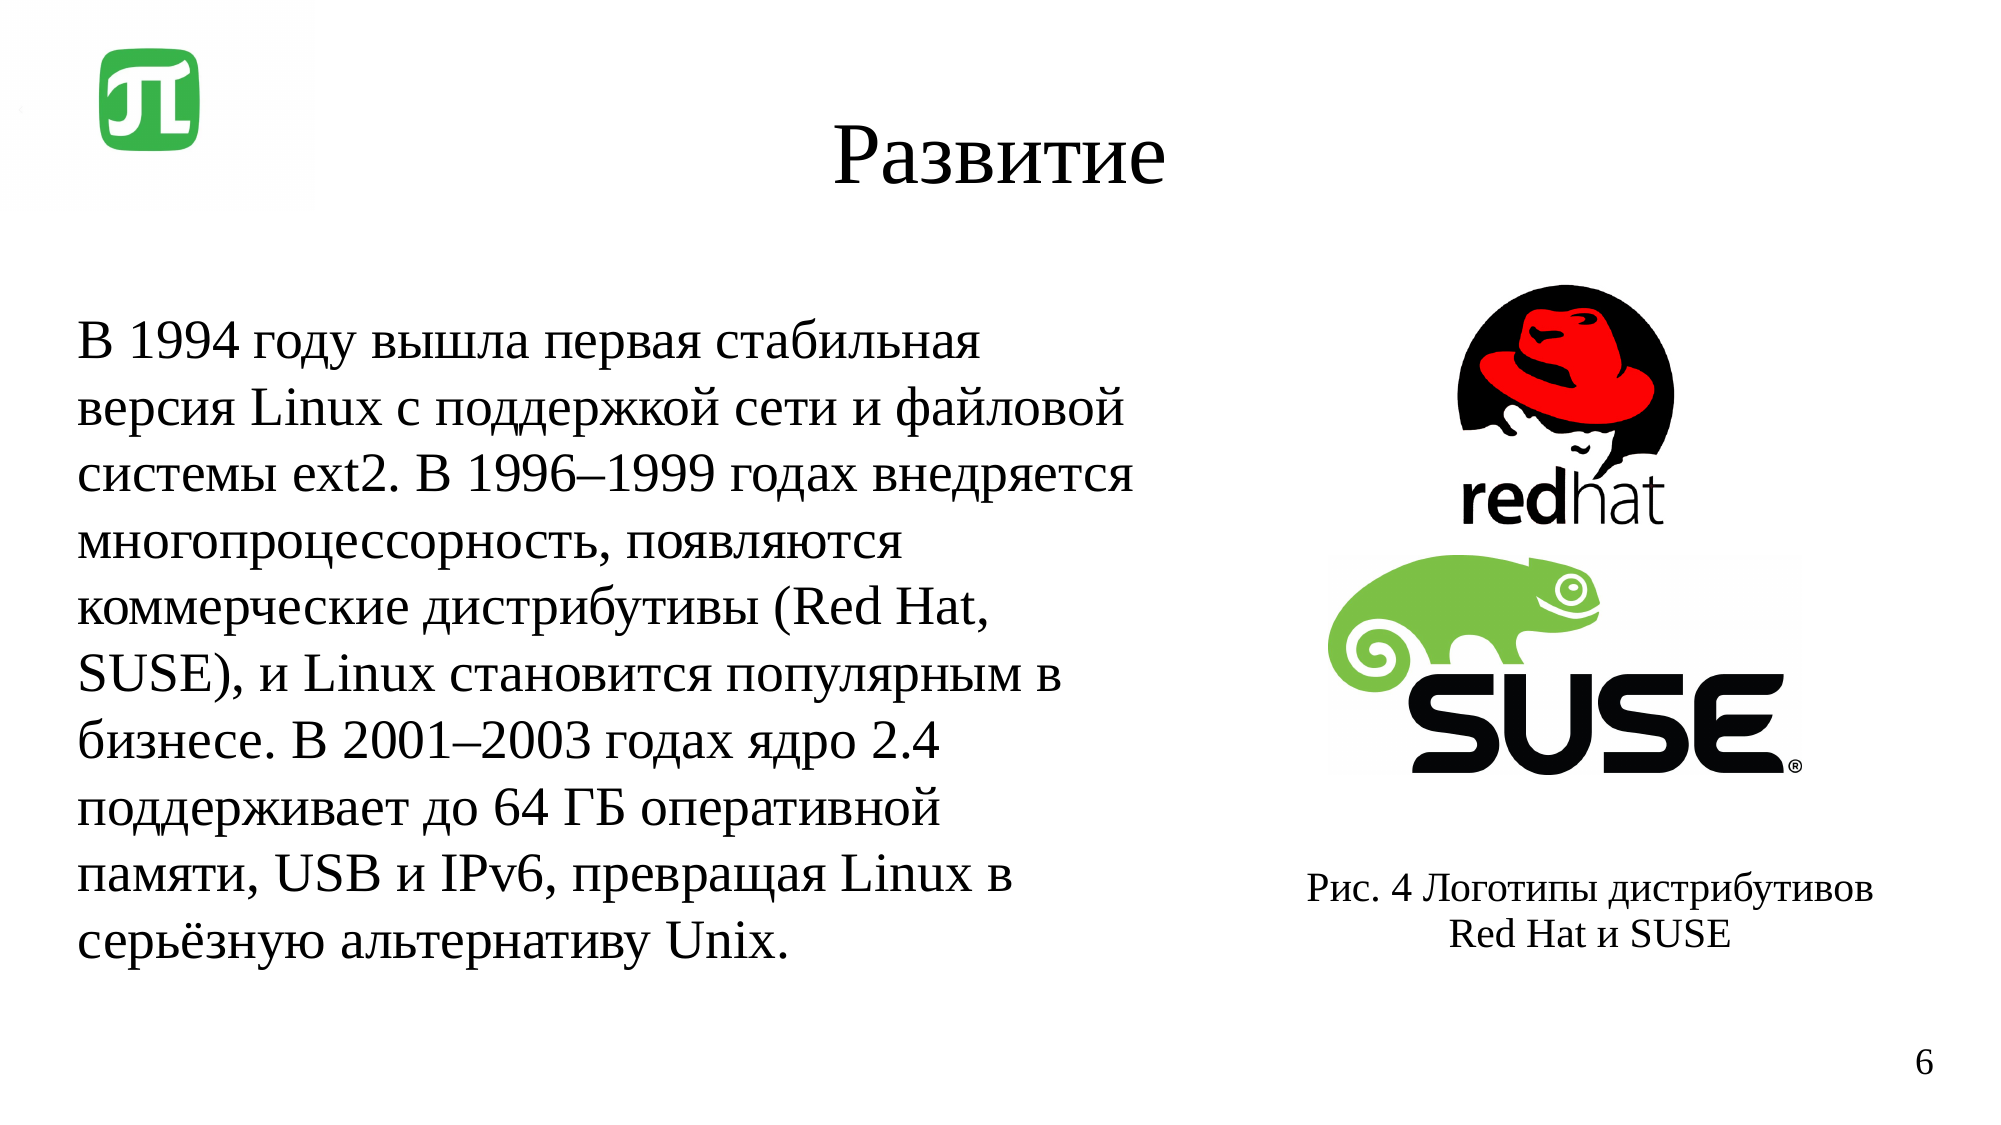

# Развитие
В 1994 году вышла первая стабильная версия Linux с поддержкой сети и файловой системы ext2. В 1996–1999 годах внедряется многопроцессорность, появляются коммерческие дистрибутивы (Red Hat, SUSE), и Linux становится популярным в бизнесе. В 2001–2003 годах ядро 2.4 поддерживает до 64 ГБ оперативной памяти, USB и IPv6, превращая Linux в серьёзную альтернативу Unix.
Рис. 4 Логотипы дистрибутивов Red Hat и SUSE
6